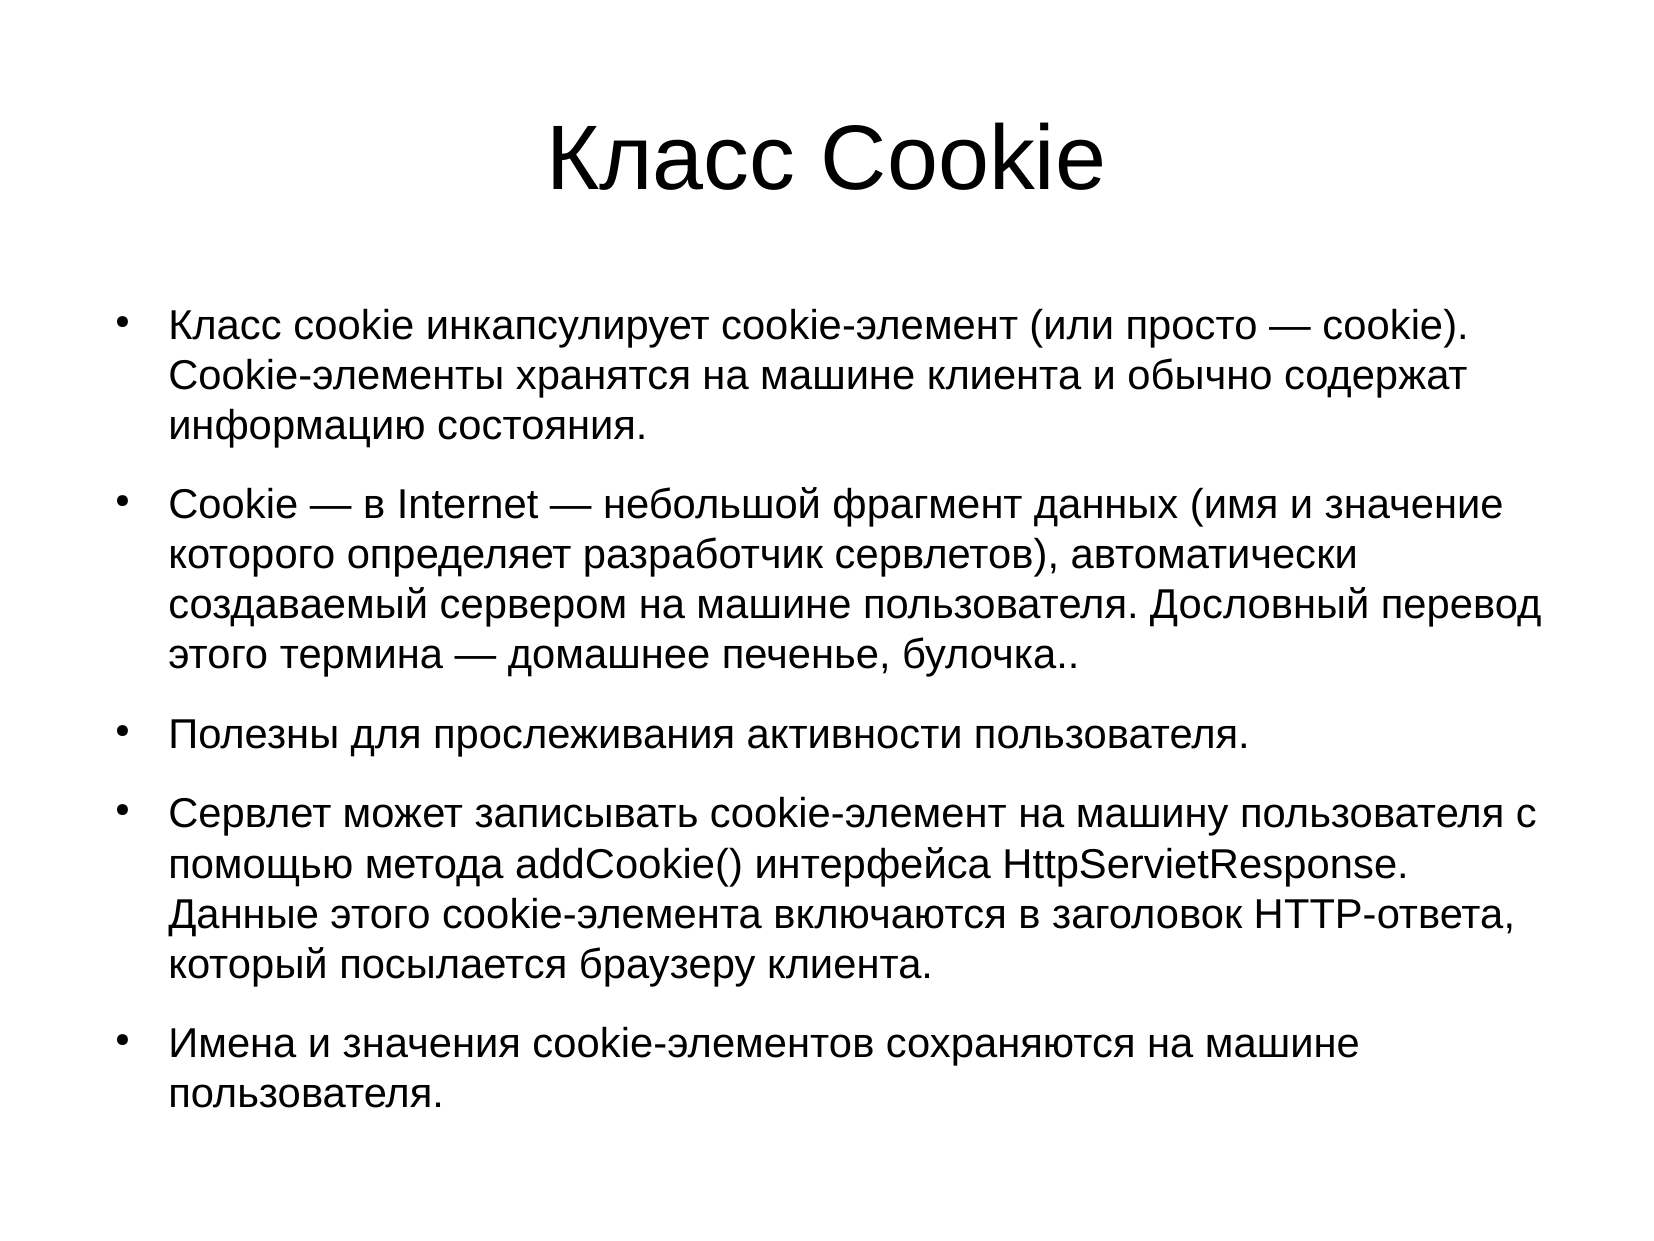

# Класс Cookie
Класс cookie инкапсулирует cookie-элемент (или просто — cookie). Cookie-элементы хранятся на машине клиента и обычно содержат информацию состояния.
Cookie — в Internet — небольшой фрагмент данных (имя и значение которого определяет разработчик сервлетов), автоматически создаваемый сервером на машине пользователя. Дословный перевод этого термина — домашнее печенье, булочка..
Полезны для прослеживания активности пользователя.
Сервлет может записывать cookie-элемент на машину пользователя с помощью метода addCookie() интерфейса HttpServietResponse. Данные этого cookie-элемента включаются в заголовок HTTP-ответа, который посылается браузеру клиента.
Имена и значения cookie-элементов сохраняются на машине пользователя.